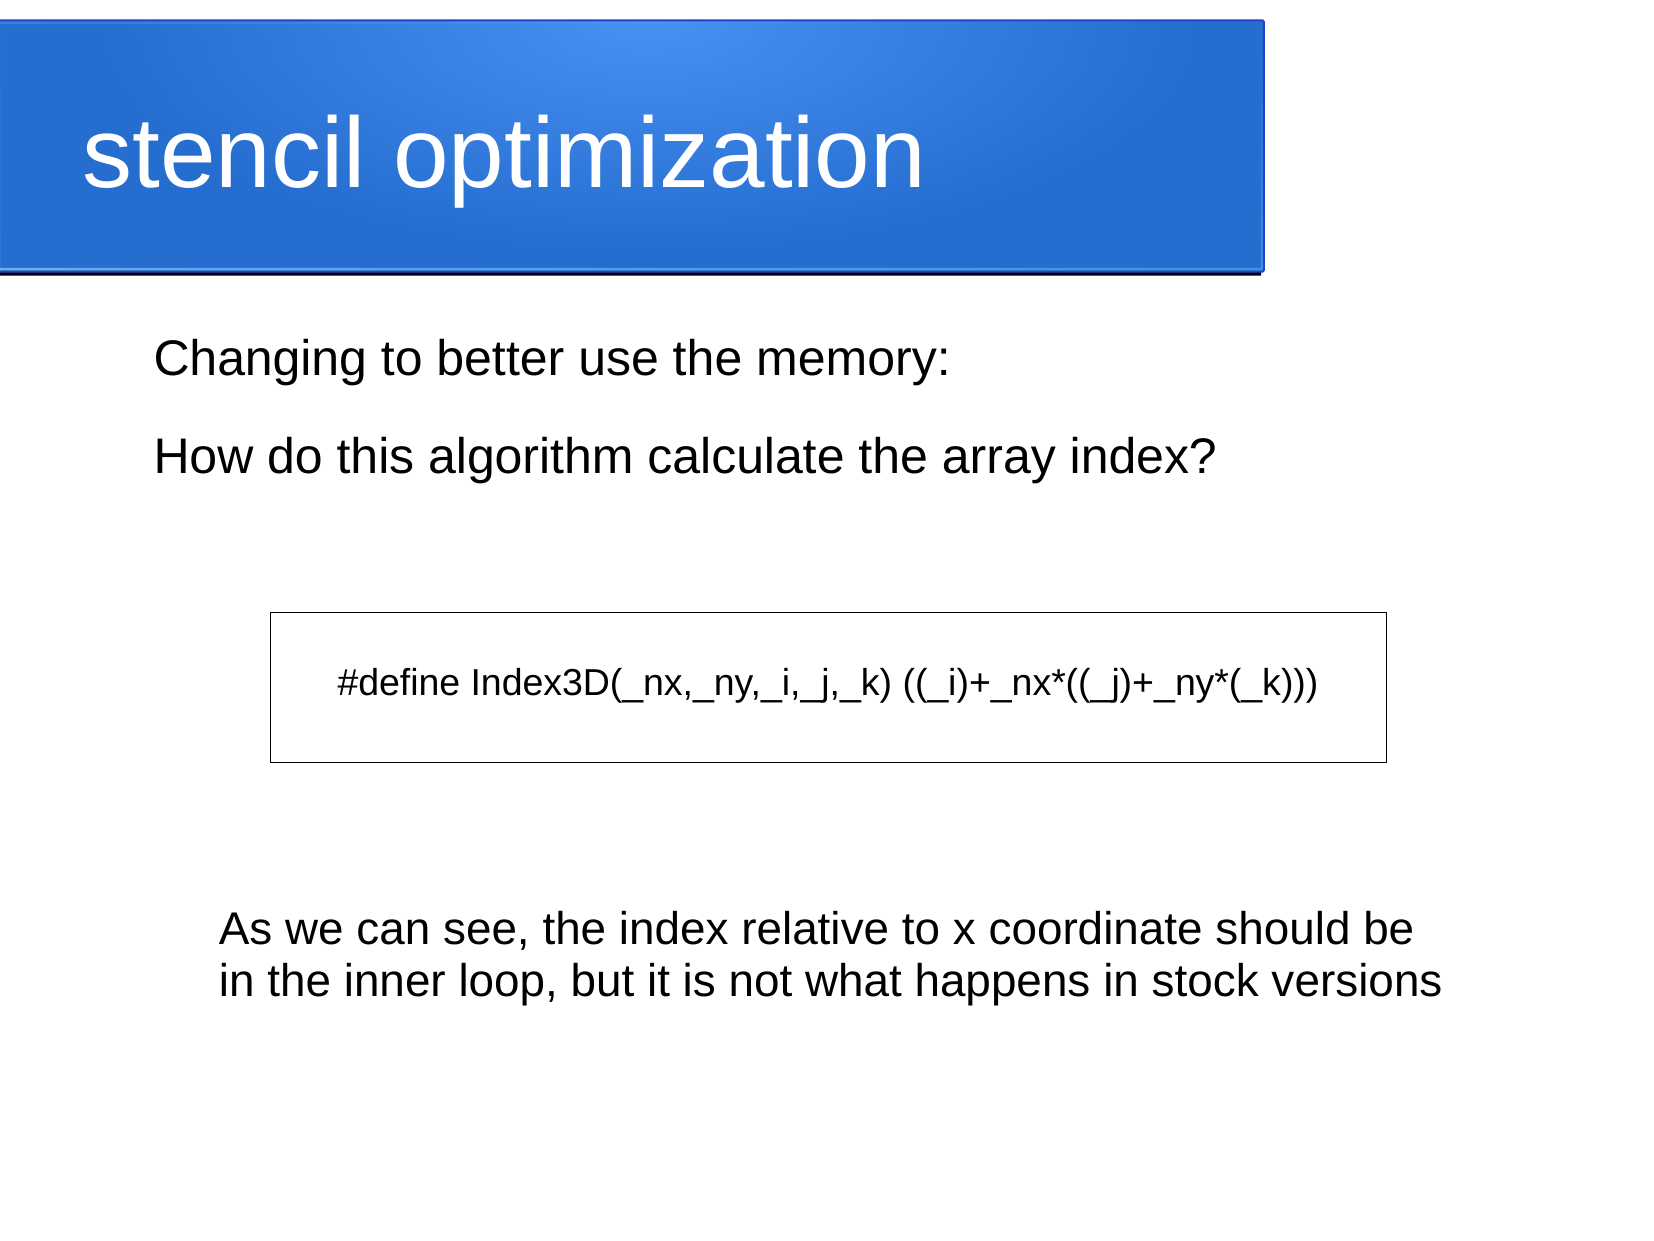

stencil optimization
# Changing to better use the memory:
How do this algorithm calculate the array index?
#define Index3D(_nx,_ny,_i,_j,_k) ((_i)+_nx*((_j)+_ny*(_k)))
As we can see, the index relative to x coordinate should be in the inner loop, but it is not what happens in stock versions